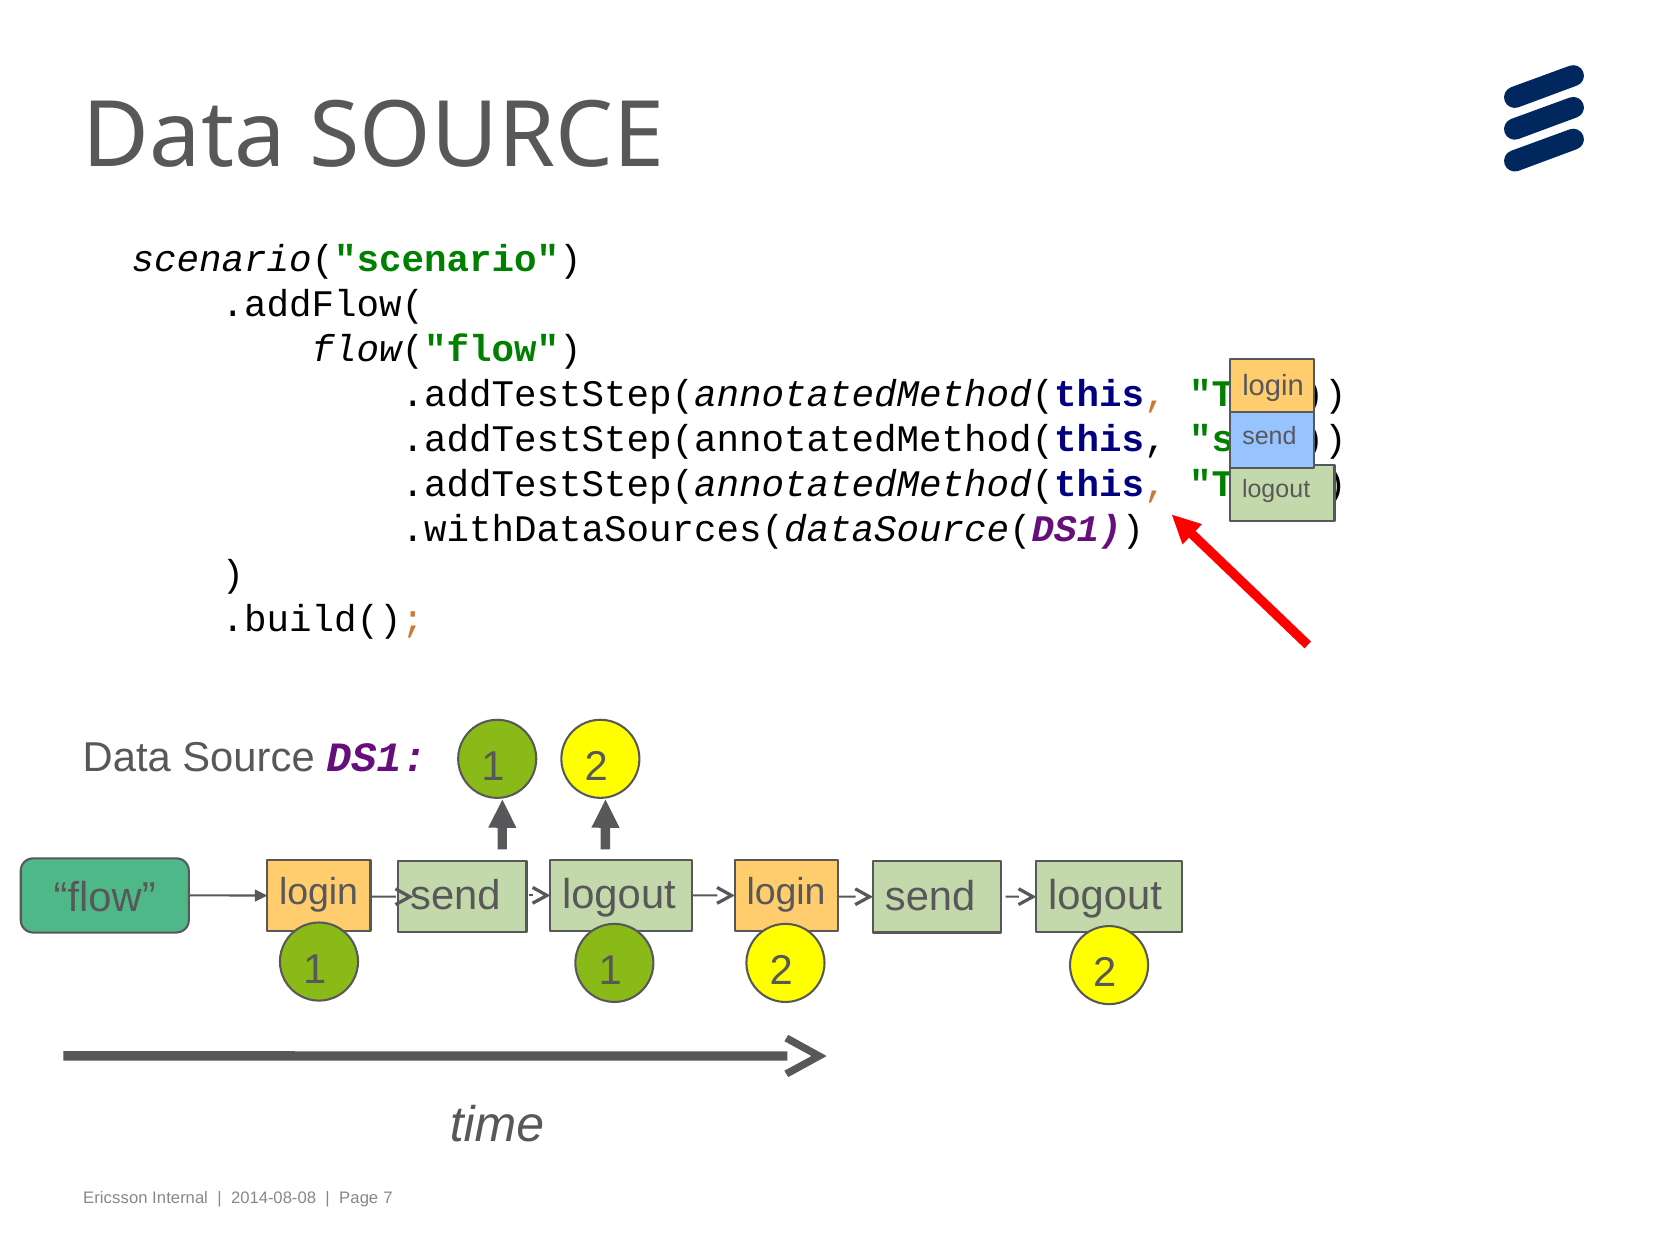

# Data SOURCE
scenario("scenario")
 .addFlow(
 flow("flow")
 .addTestStep(annotatedMethod(this, "TS1"))
 .addTestStep(annotatedMethod(this, "sen"))
 .addTestStep(annotatedMethod(this, "TS2"))
 .withDataSources(dataSource(DS1))
 )
 .build();
login
send
logout
1
2
Data Source DS1:
“flow”
login
logout
login
send
logout
send
1
1
2
2
time